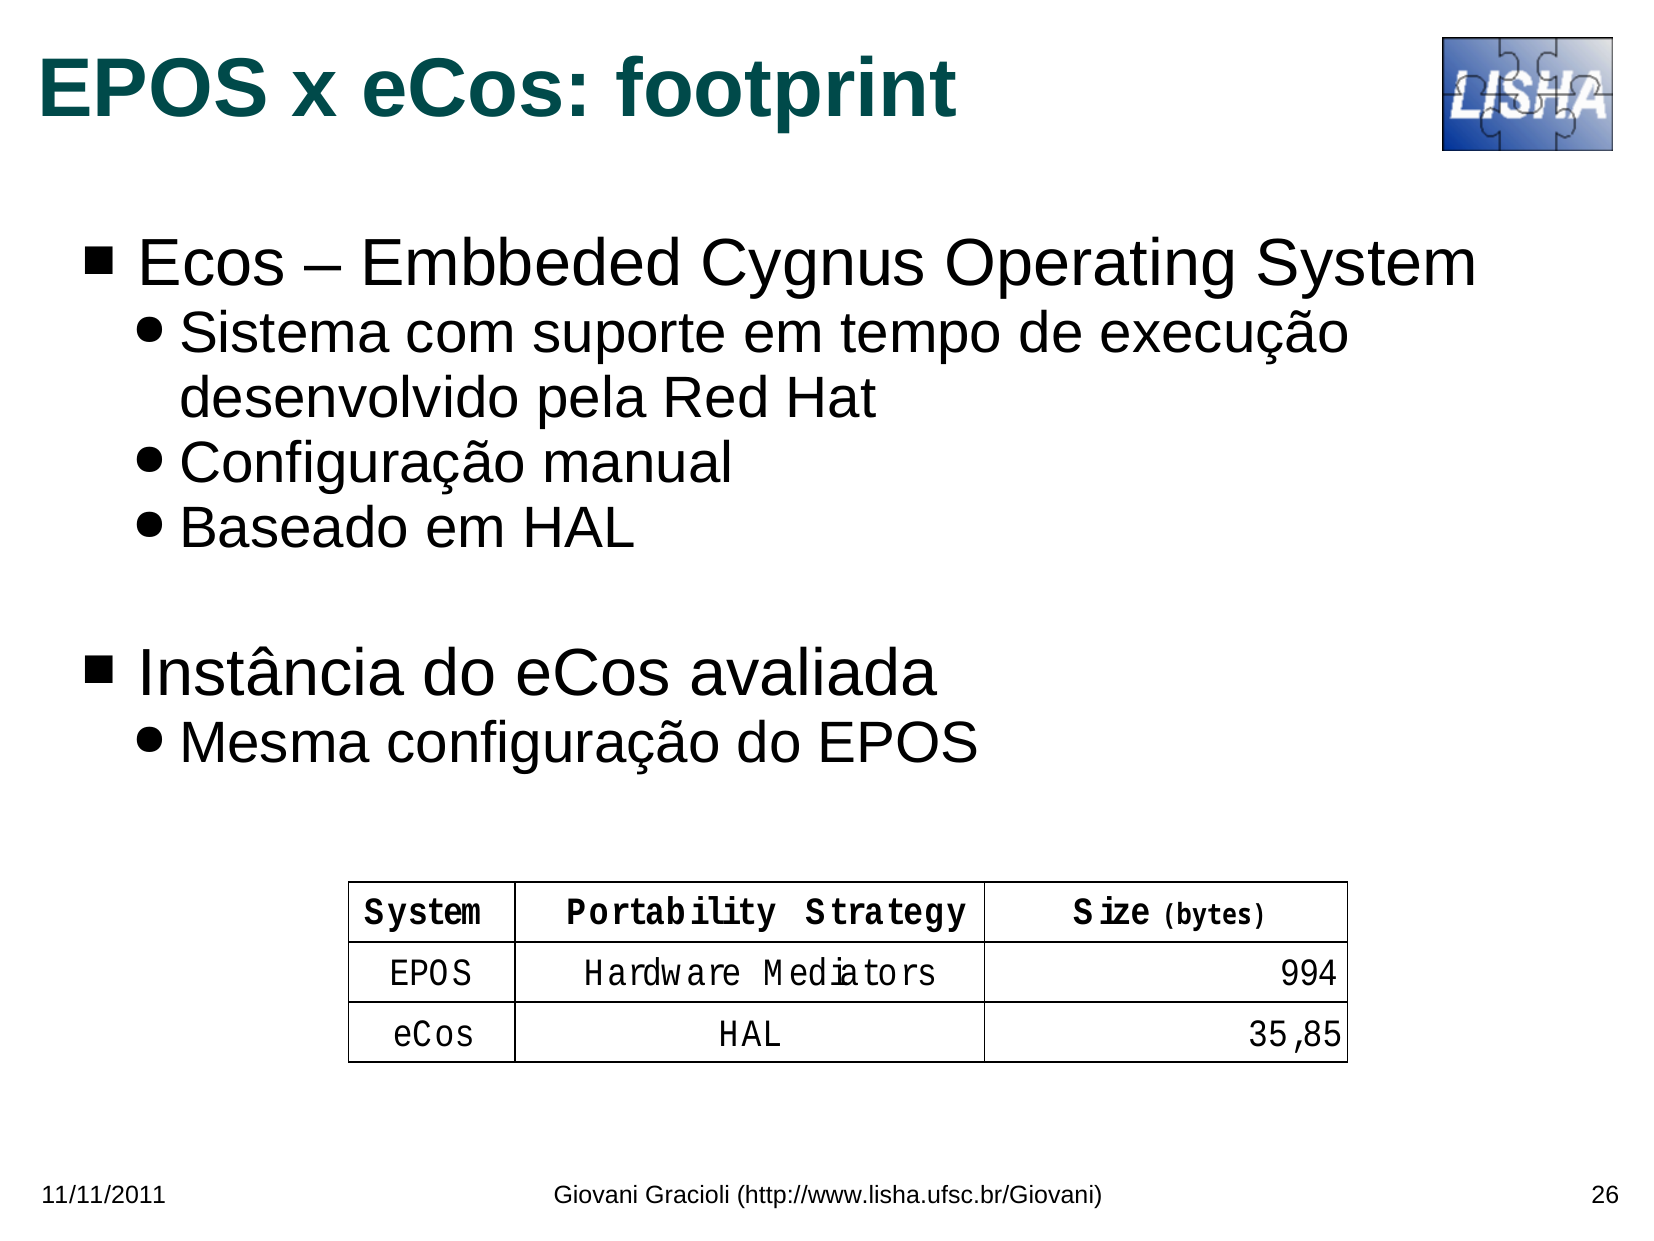

# EPOS x eCos: footprint
Ecos – Embbeded Cygnus Operating System
Sistema com suporte em tempo de execução desenvolvido pela Red Hat
Configuração manual
Baseado em HAL
Instância do eCos avaliada
Mesma configuração do EPOS